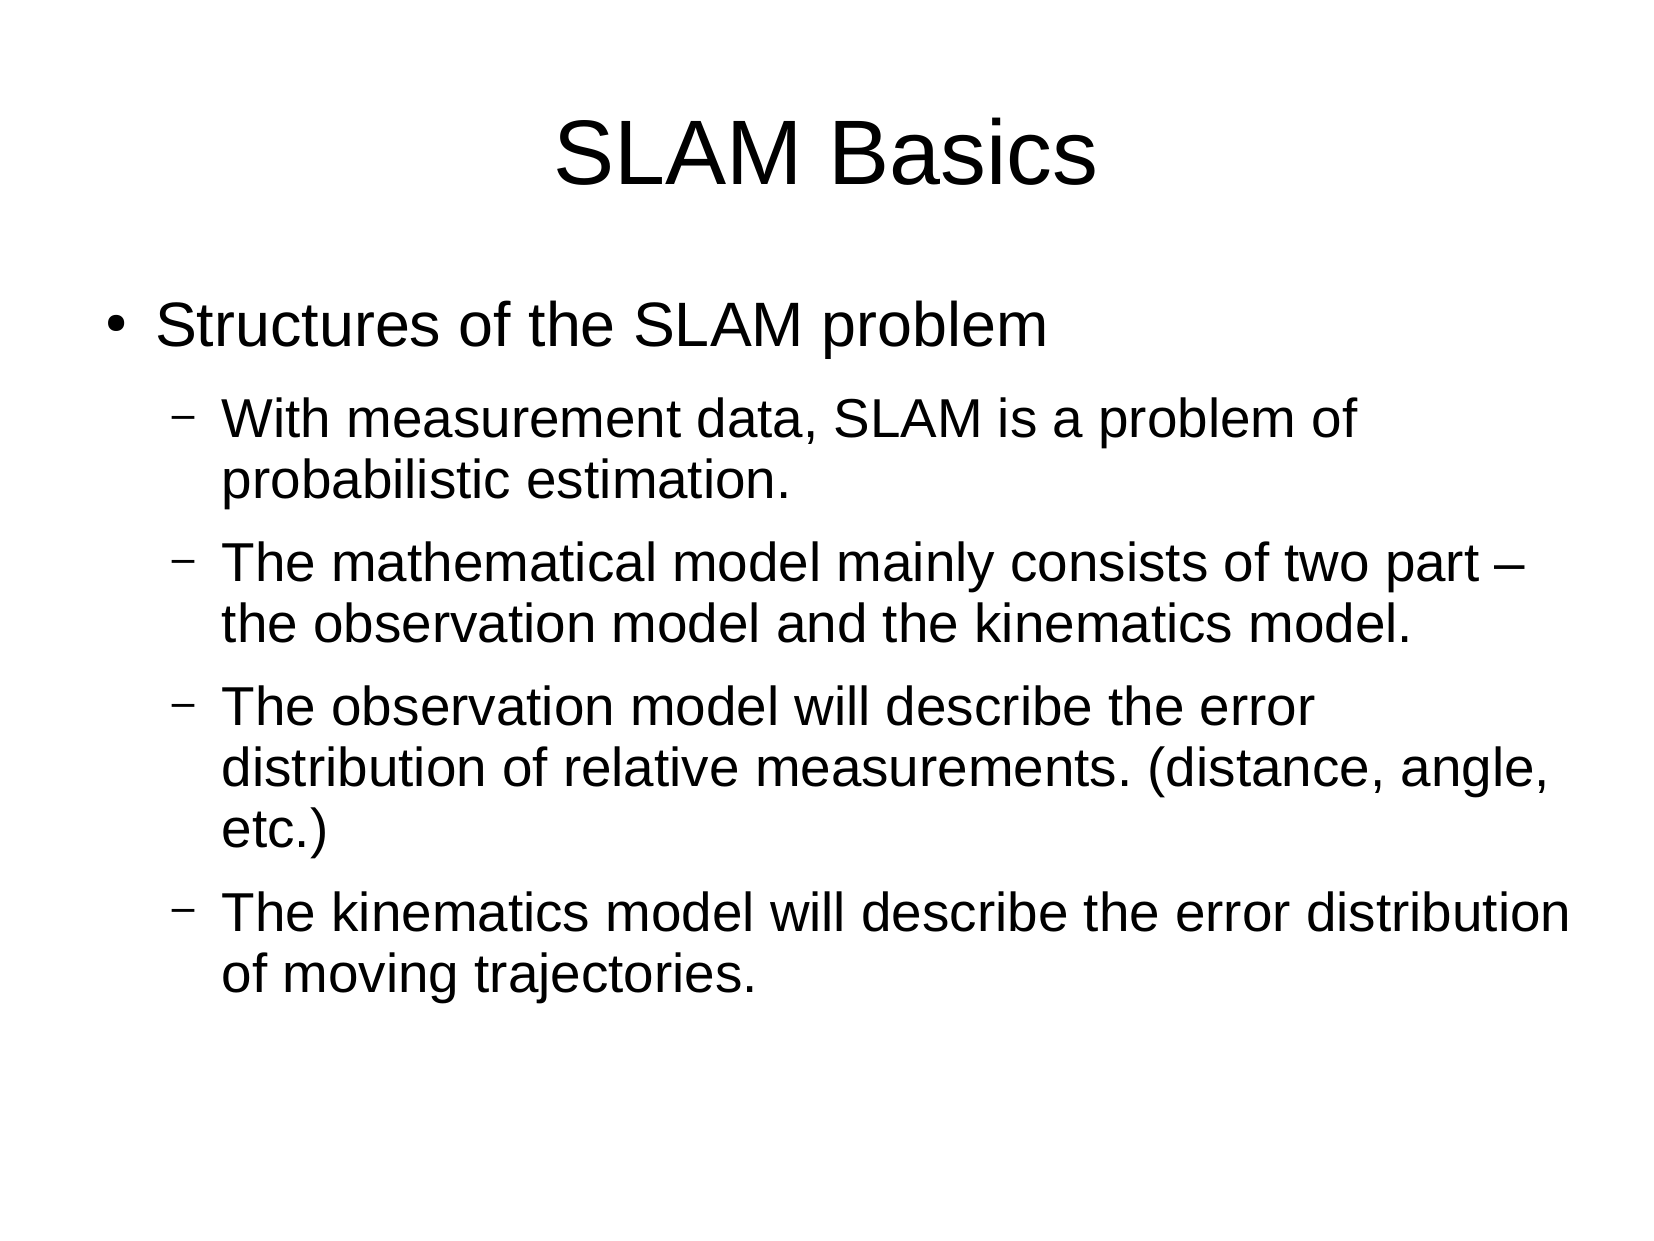

# SLAM Basics
Structures of the SLAM problem
With measurement data, SLAM is a problem of probabilistic estimation.
The mathematical model mainly consists of two part – the observation model and the kinematics model.
The observation model will describe the error distribution of relative measurements. (distance, angle, etc.)
The kinematics model will describe the error distribution of moving trajectories.